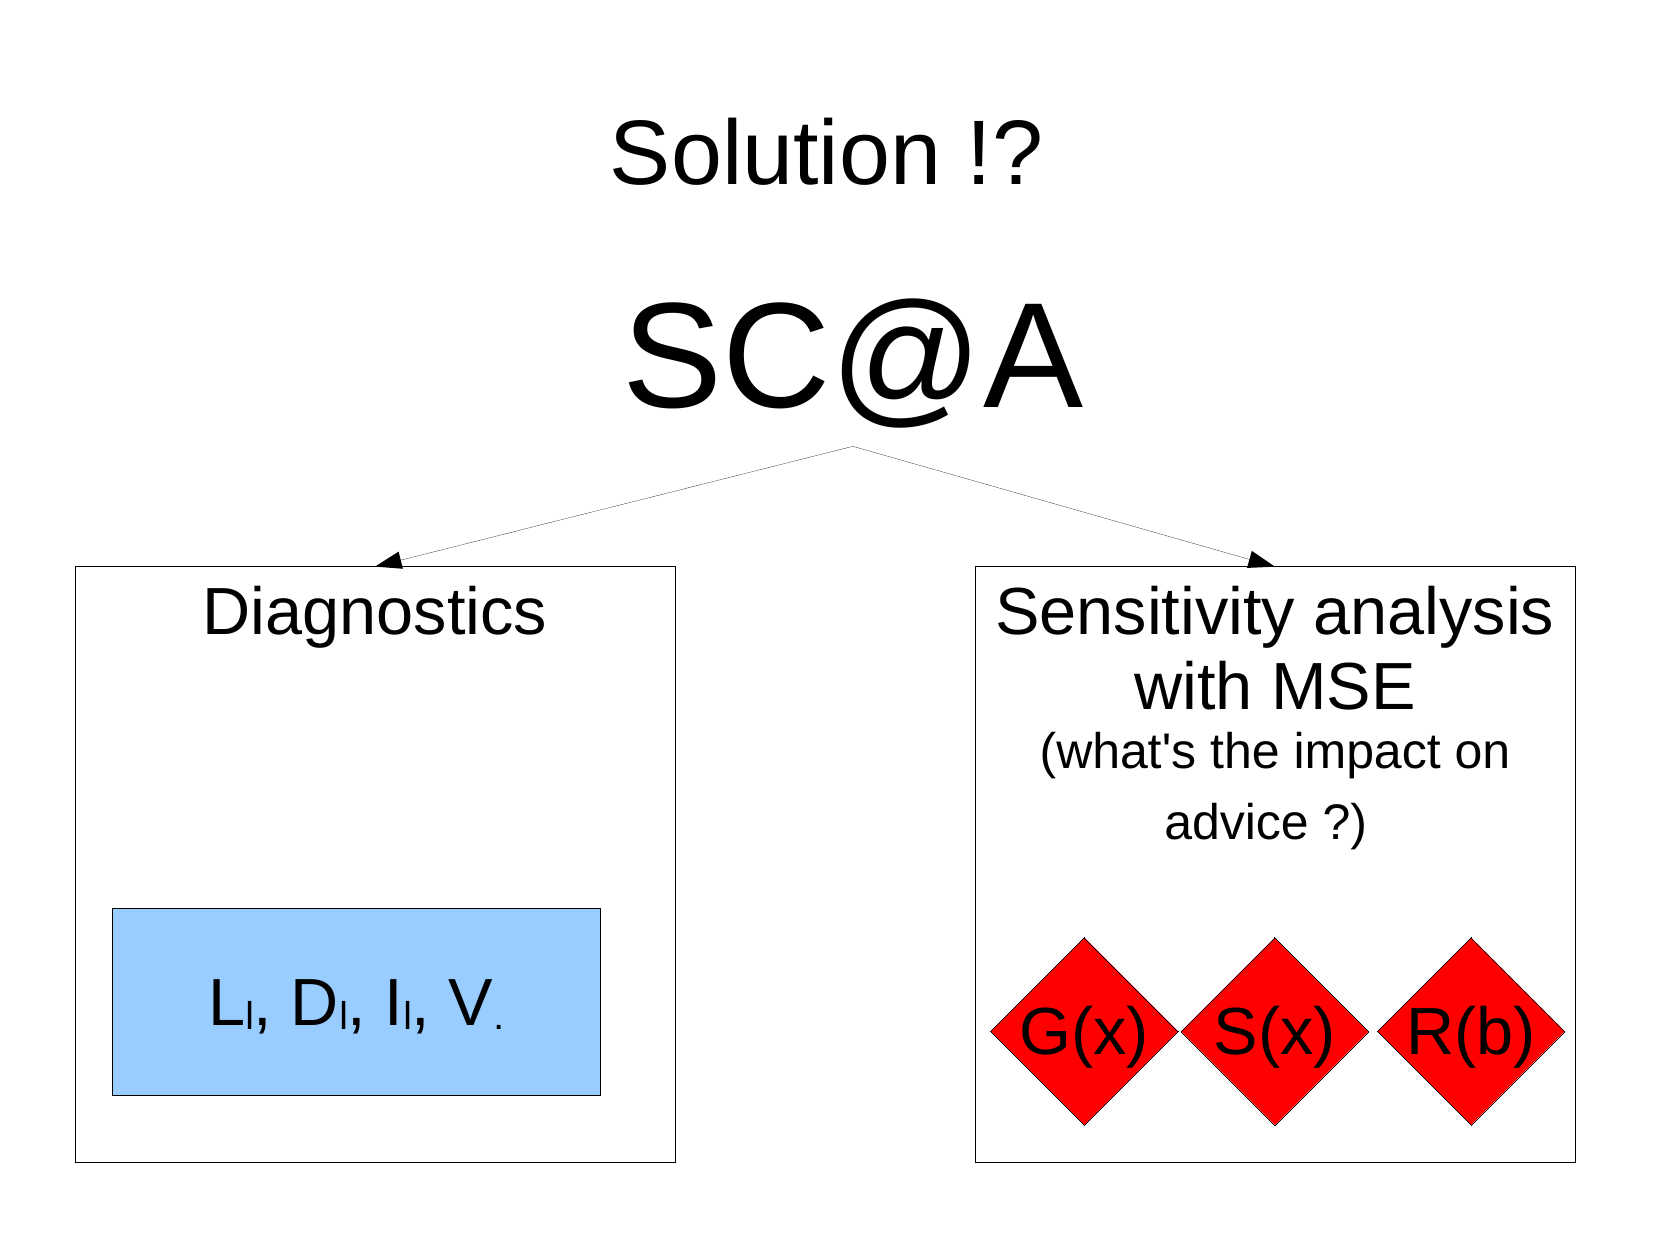

# Solution !?
SC@A
Diagnostics
Sensitivity analysis with MSE
(what's the impact on advice ?)
Ll, Dl, Il, V.
G(x)
R(b)
S(x)